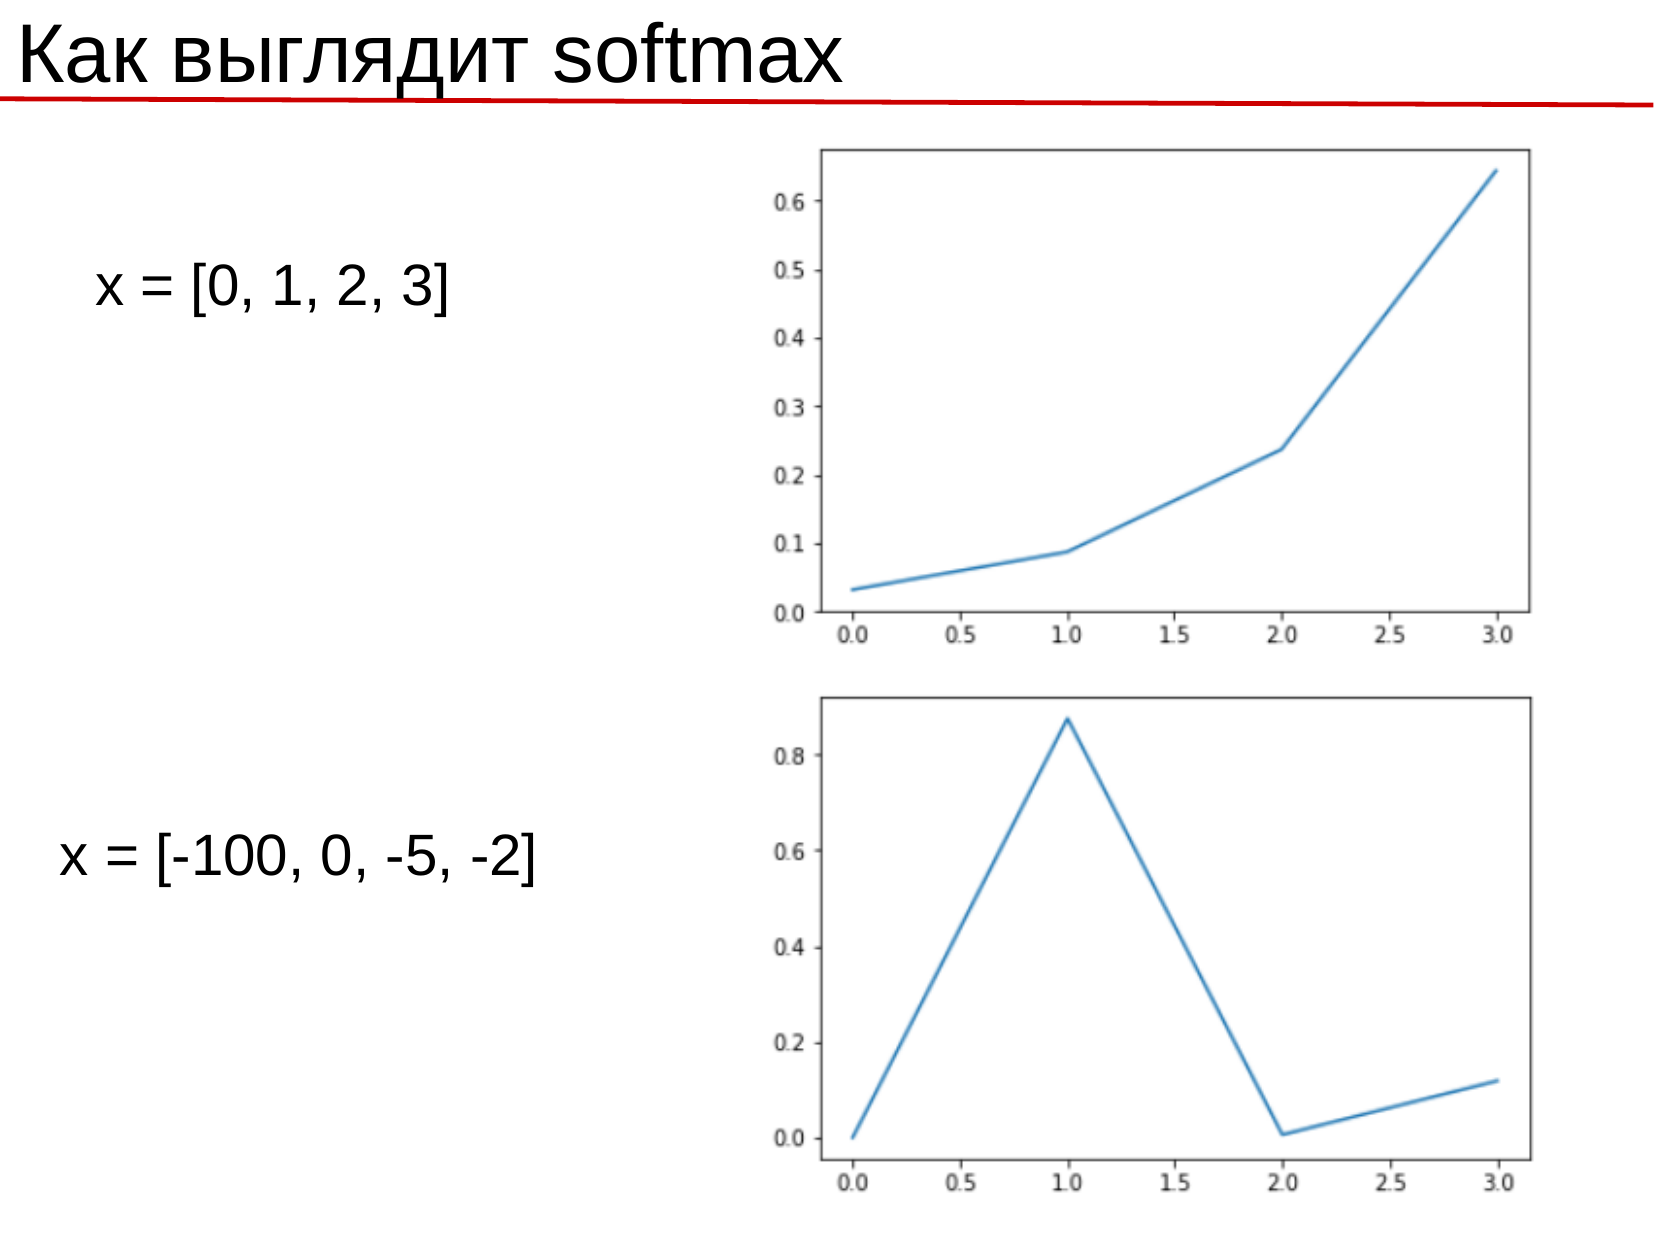

Как выглядит softmax
x = [0, 1, 2, 3]
x = [-100, 0, -5, -2]